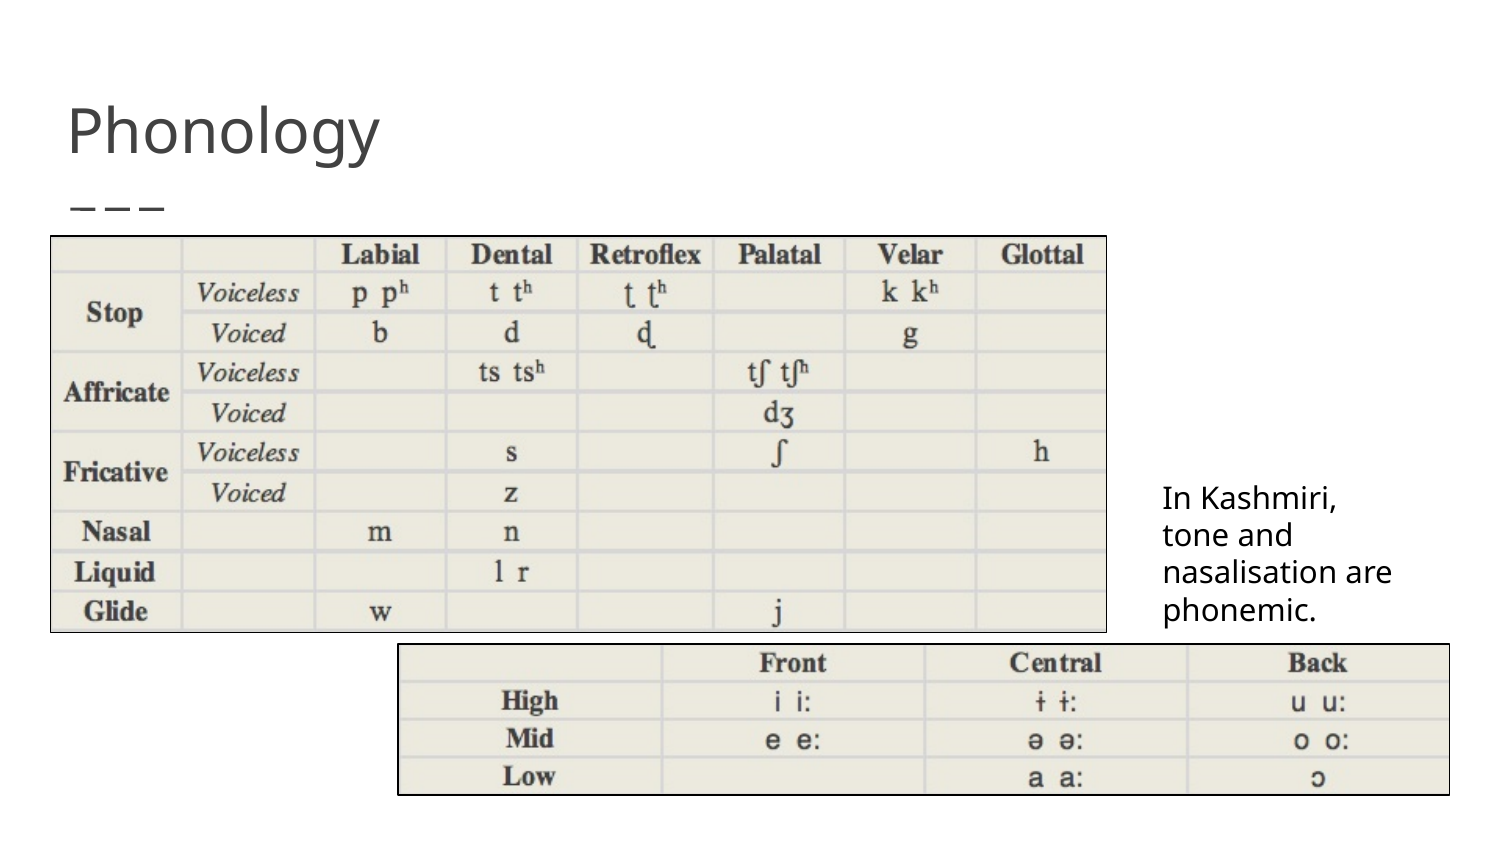

# Phonology
In Kashmiri, tone and nasalisation are phonemic.